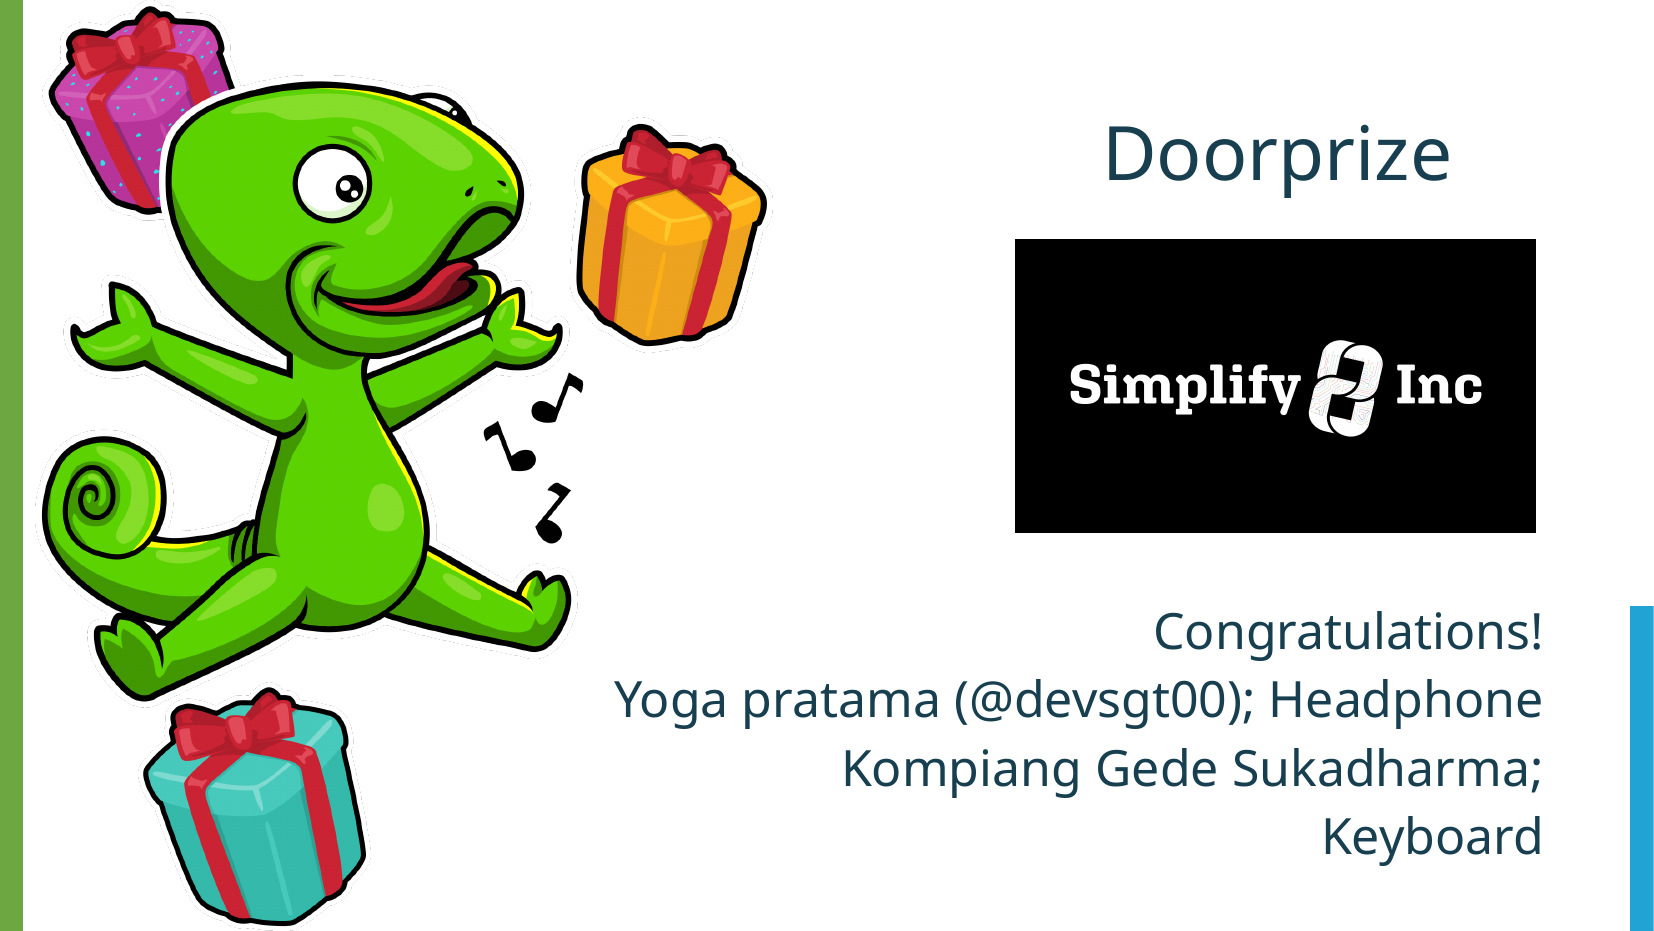

Doorprize
Congratulations!
Yoga pratama (@devsgt00); Headphone
Kompiang Gede Sukadharma; Keyboard